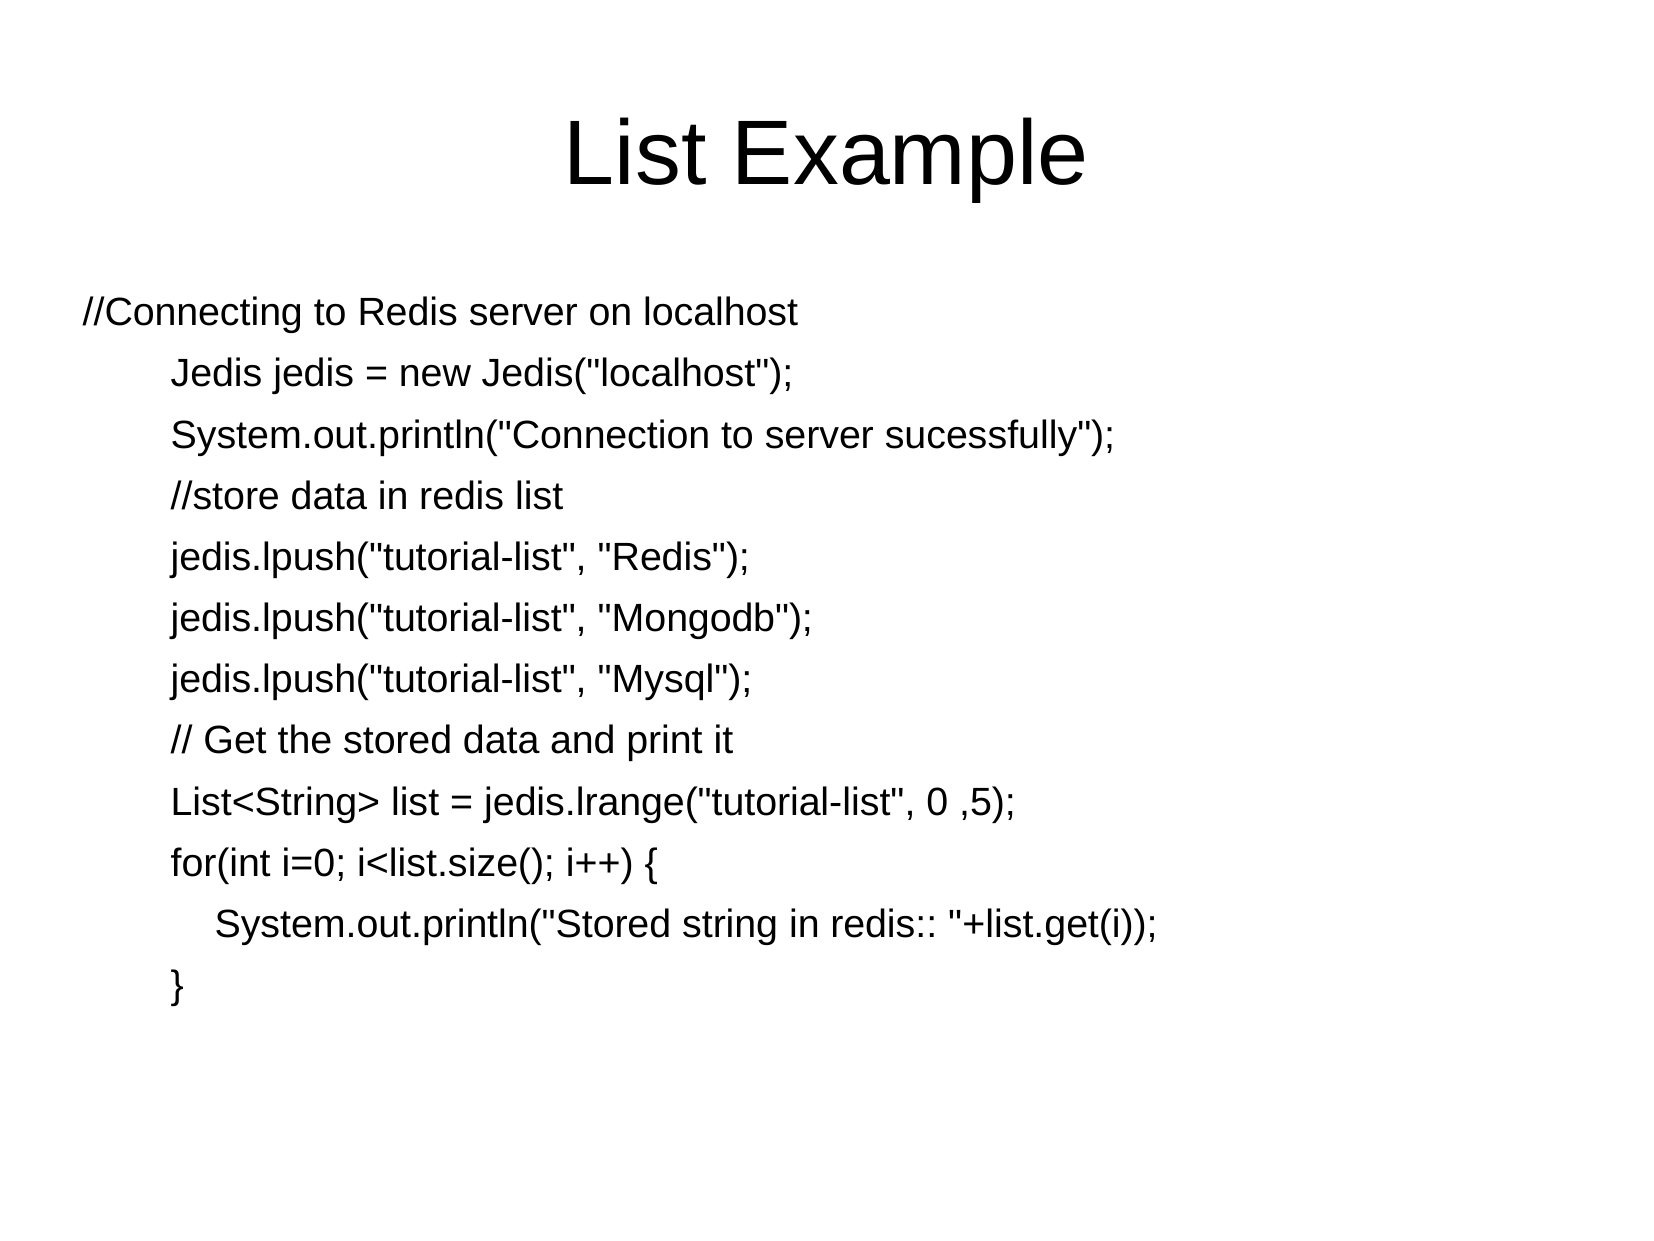

# List Example
//Connecting to Redis server on localhost
 Jedis jedis = new Jedis("localhost");
 System.out.println("Connection to server sucessfully");
 //store data in redis list
 jedis.lpush("tutorial-list", "Redis");
 jedis.lpush("tutorial-list", "Mongodb");
 jedis.lpush("tutorial-list", "Mysql");
 // Get the stored data and print it
 List<String> list = jedis.lrange("tutorial-list", 0 ,5);
 for(int i=0; i<list.size(); i++) {
 System.out.println("Stored string in redis:: "+list.get(i));
 }